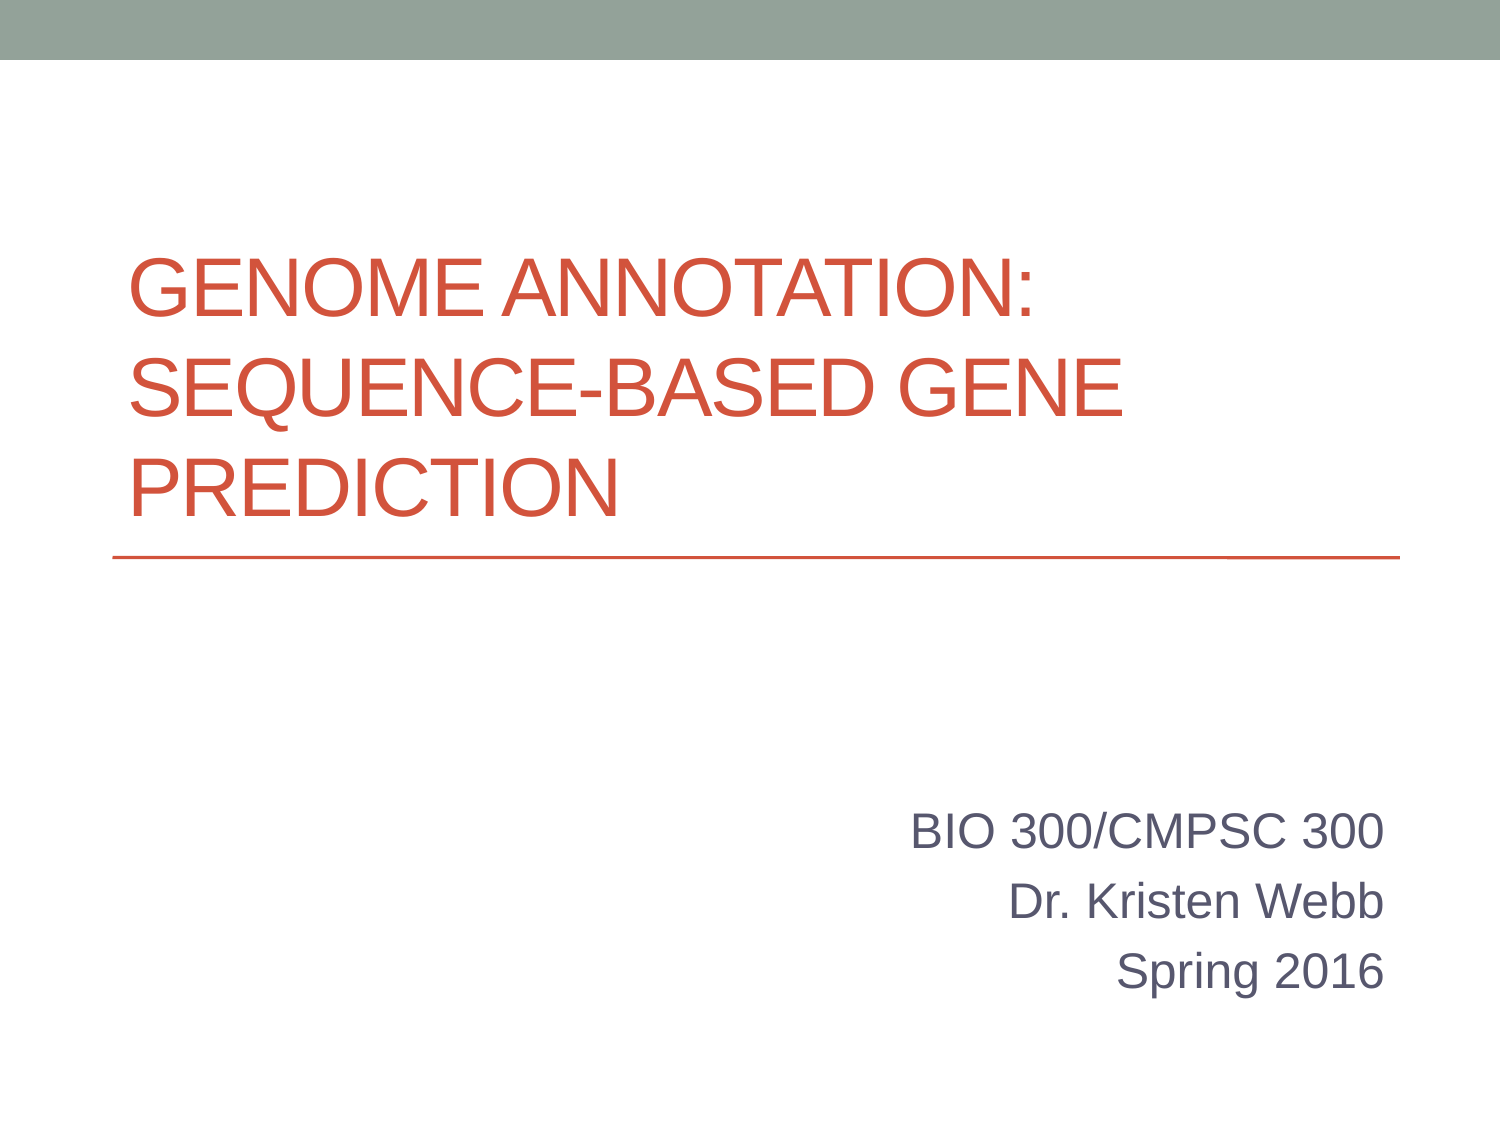

# Genome Annotation: Sequence-Based Gene Prediction
BIO 300/CMPSC 300
Dr. Kristen Webb
Spring 2016